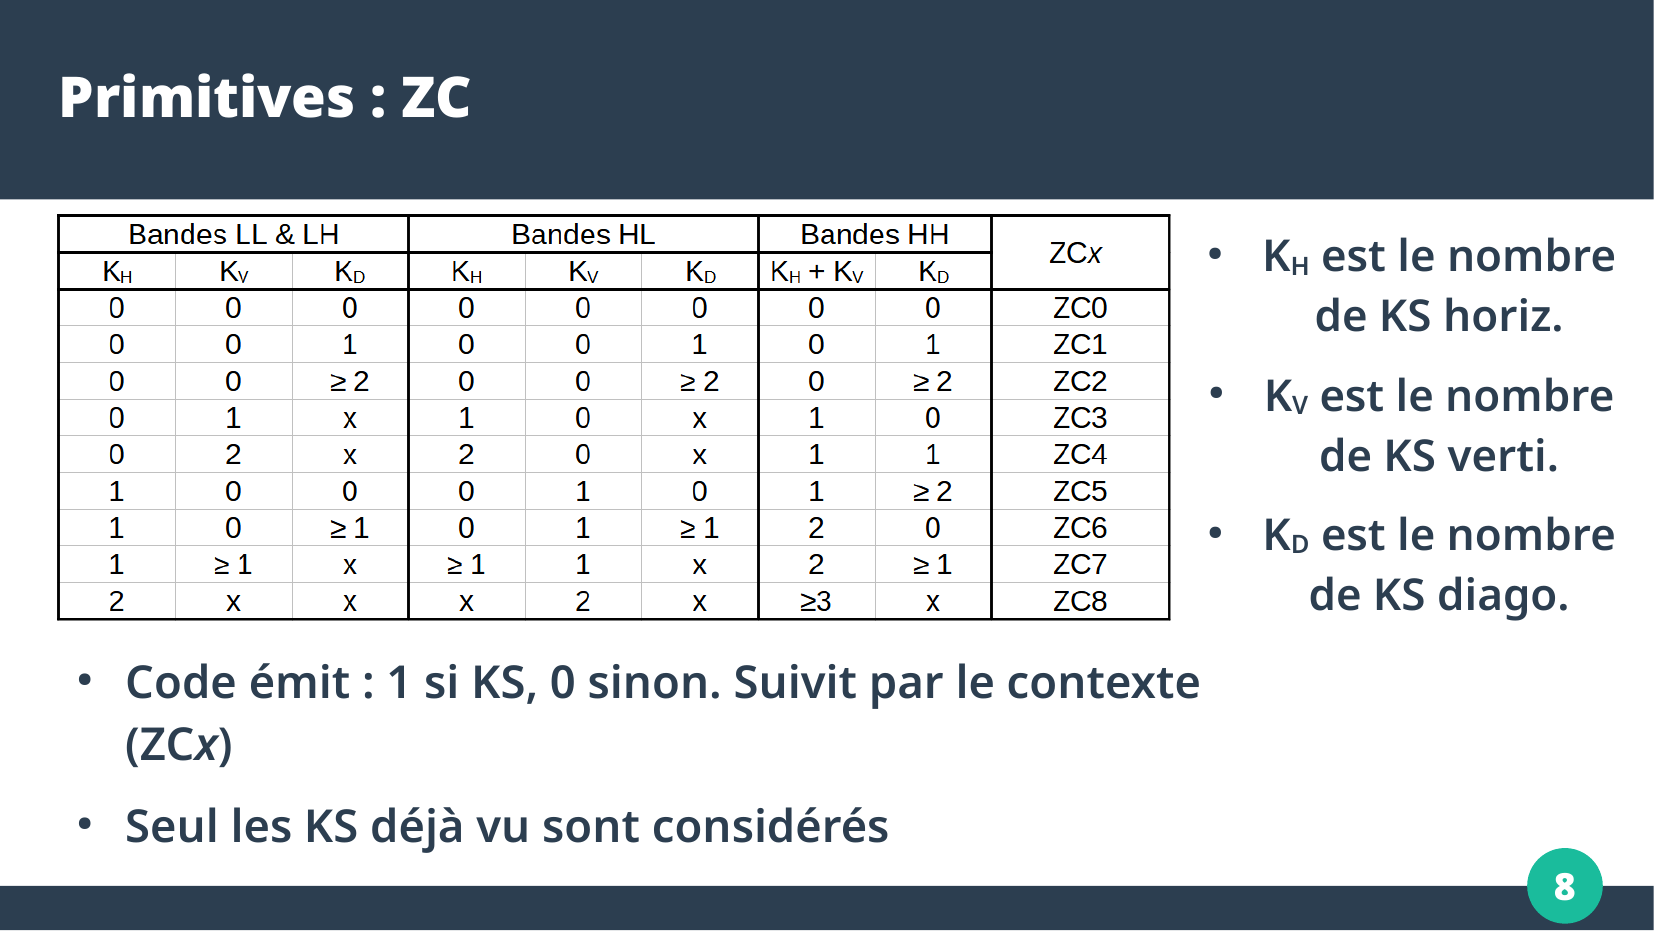

# Primitives : ZC
KH est le nombre de KS horiz.
KV est le nombre de KS verti.
KD est le nombre de KS diago.
Code émit : 1 si KS, 0 sinon. Suivit par le contexte (ZCx)
Seul les KS déjà vu sont considérés